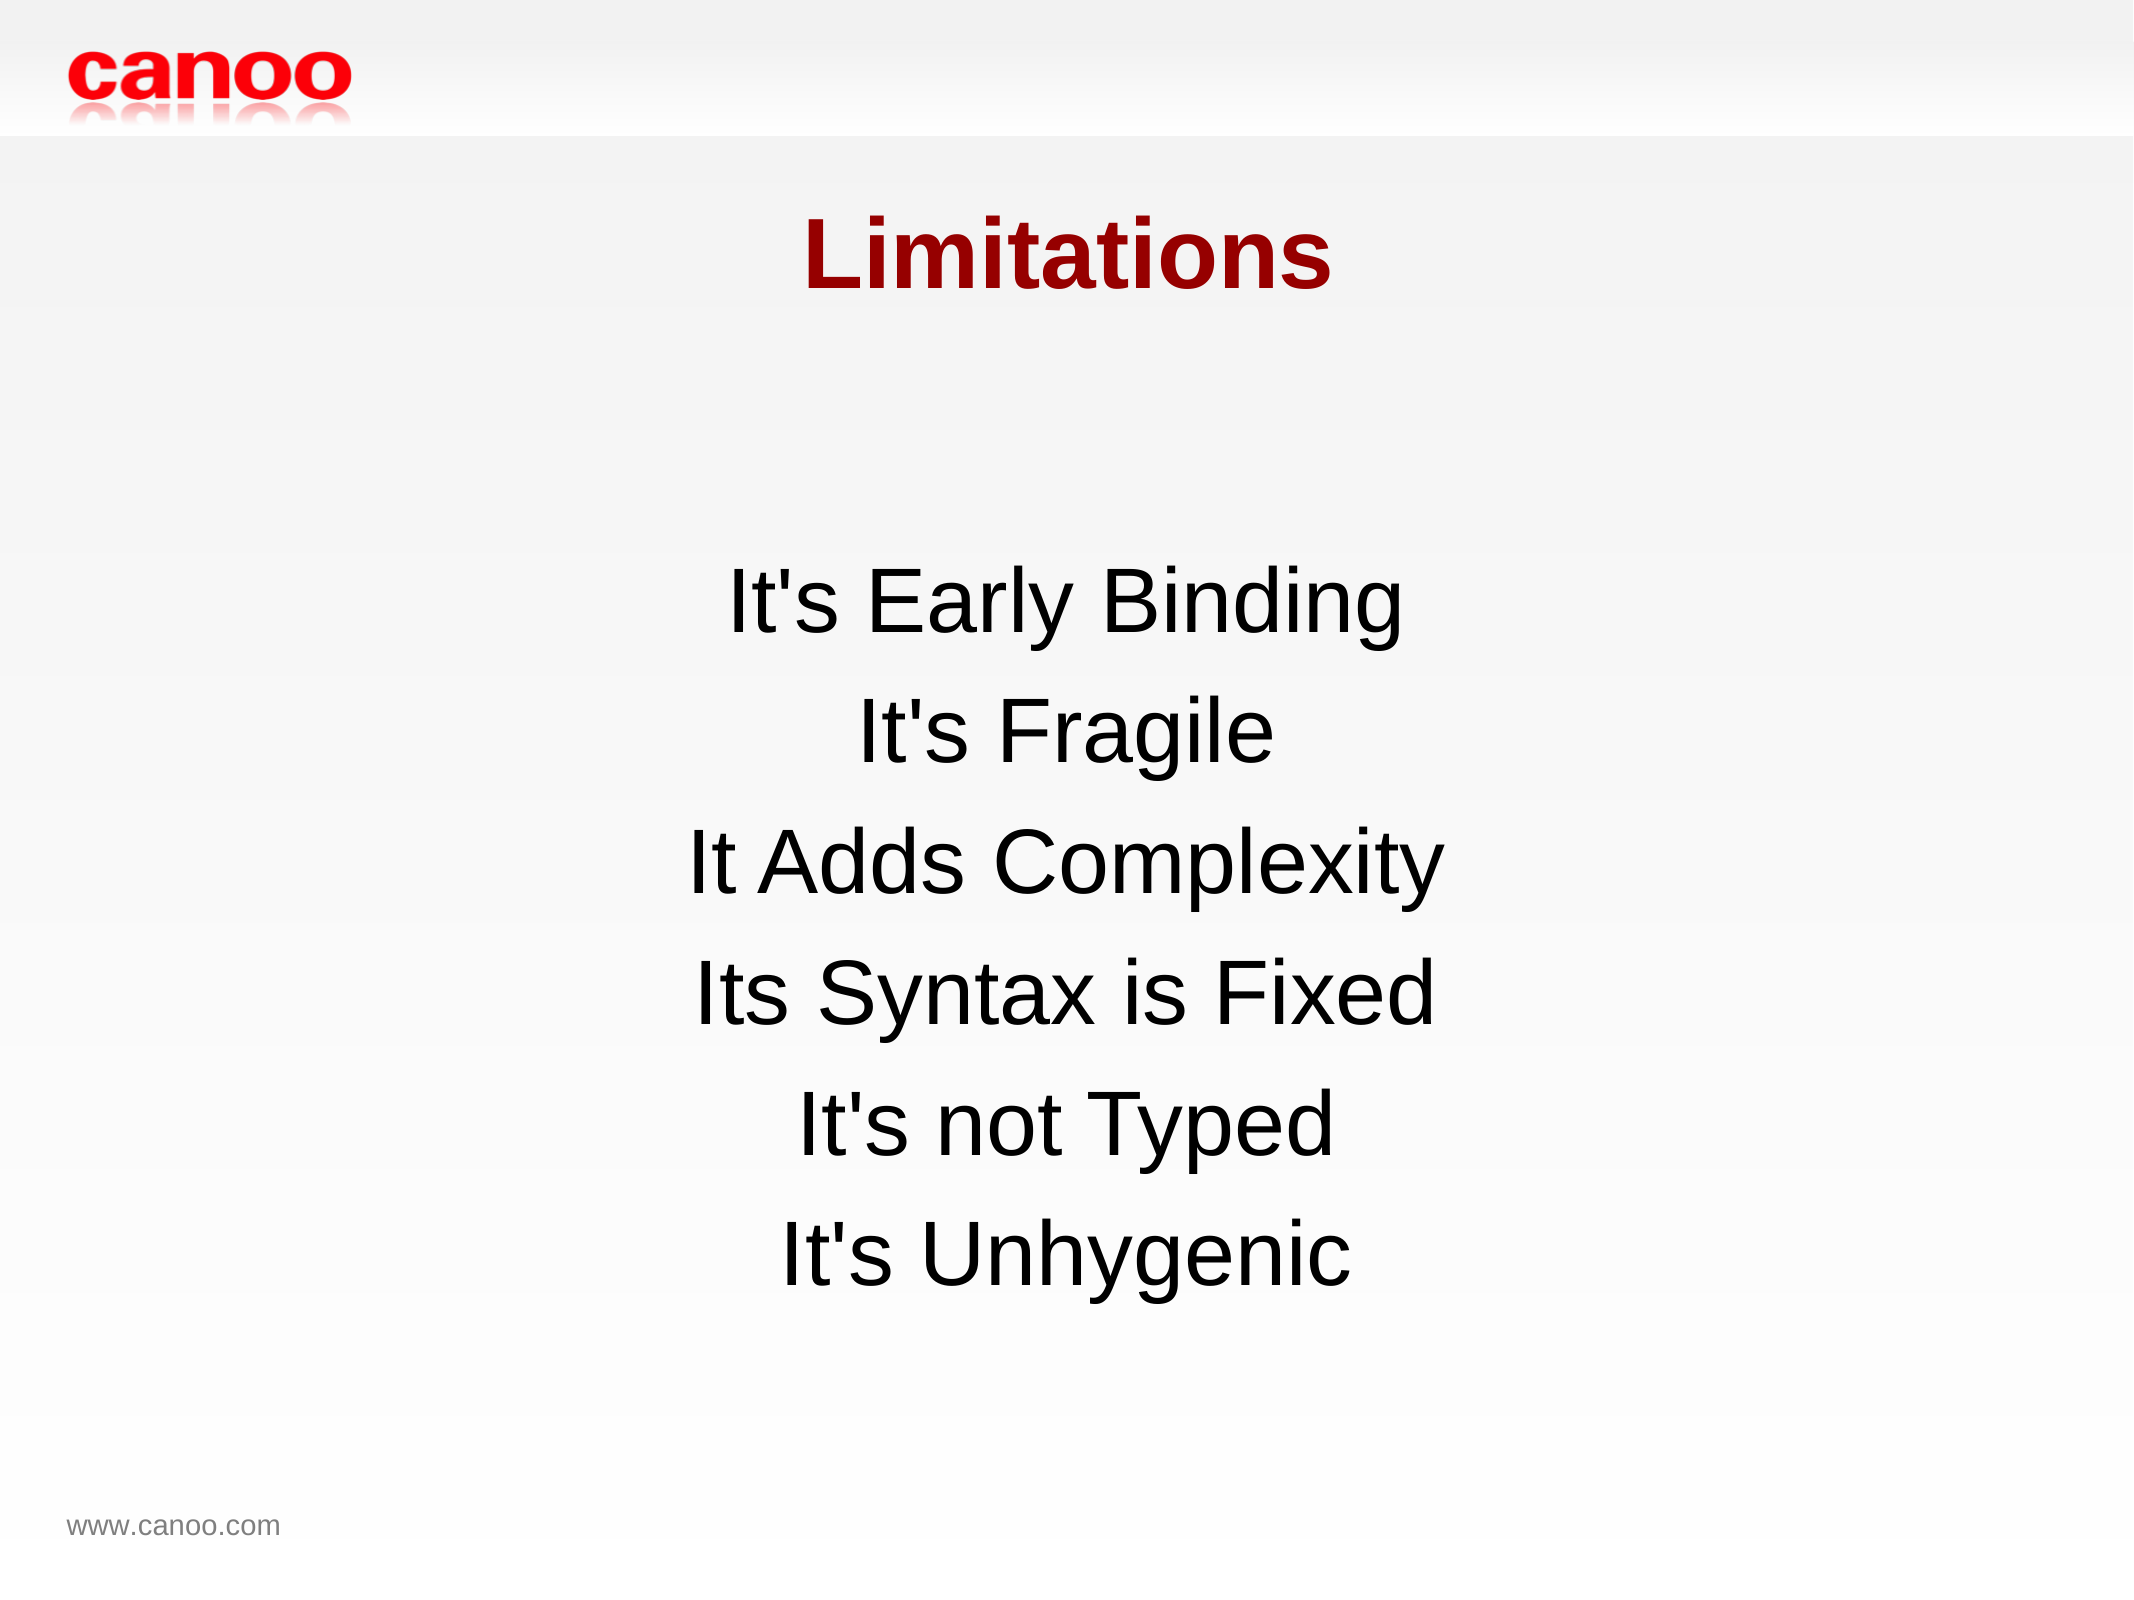

# Limitations
It's Early Binding
It's Fragile
It Adds Complexity
Its Syntax is Fixed
It's not Typed
It's Unhygenic